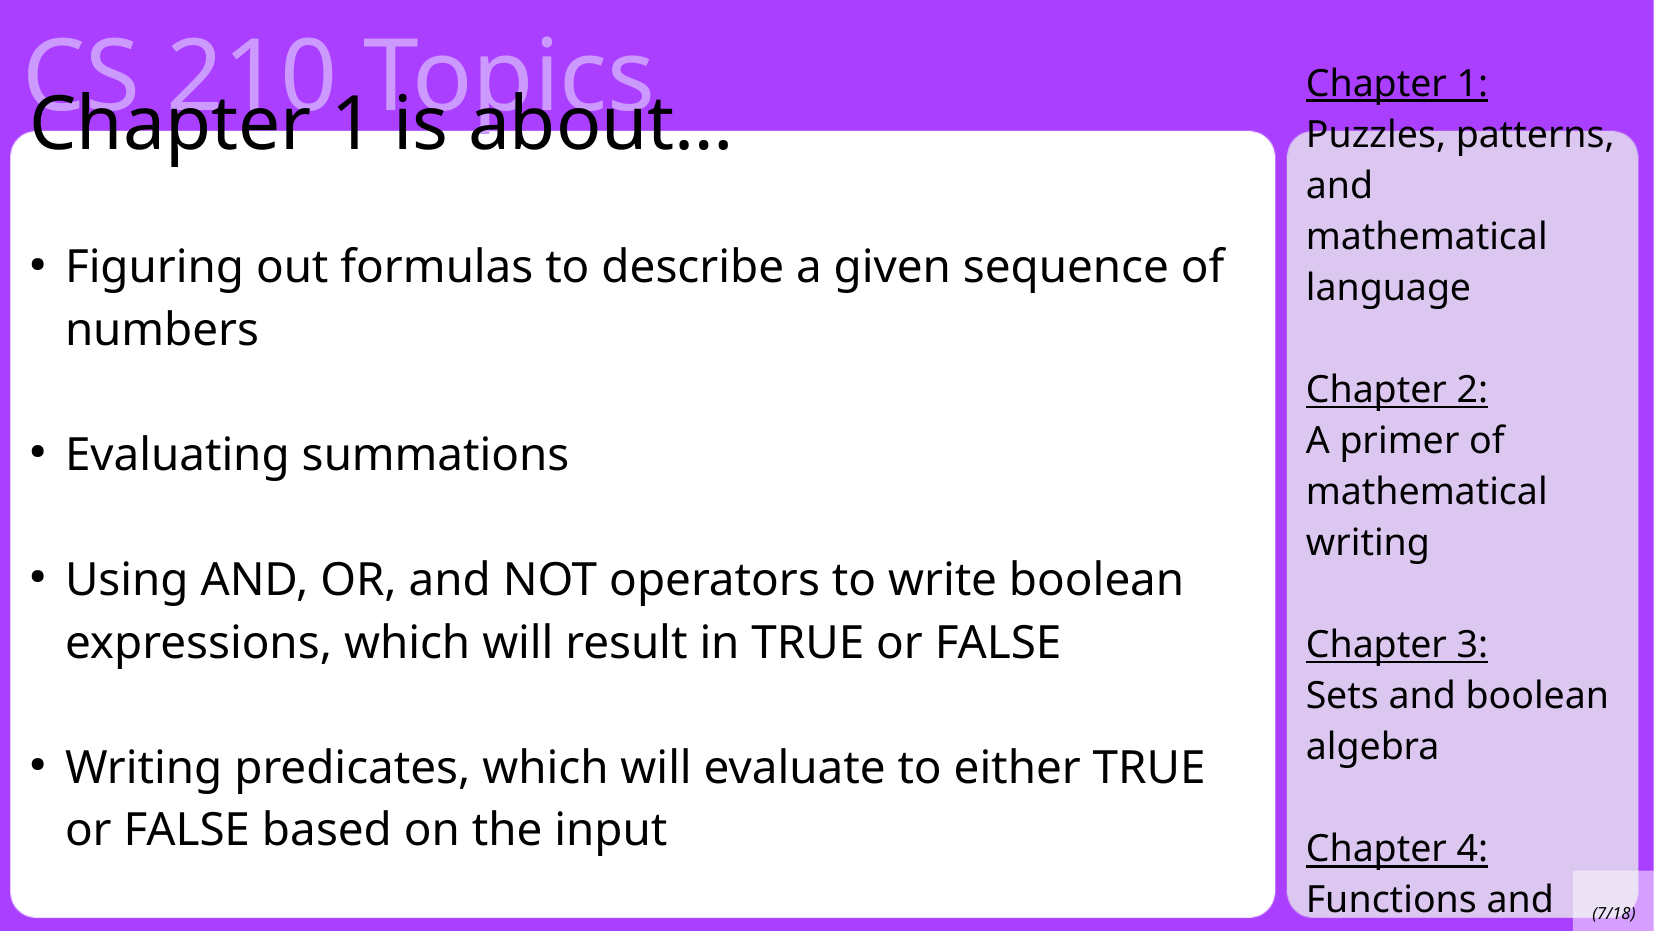

# CS 210 Topics
Chapter 1:
Puzzles, patterns, and mathematical language
Chapter 2:
A primer of mathematical writing
Chapter 3:
Sets and boolean algebra
Chapter 4: Functions and relations
Chapter 1 is about…
Figuring out formulas to describe a given sequence of numbers
Evaluating summations
Using AND, OR, and NOT operators to write boolean expressions, which will result in TRUE or FALSE
Writing predicates, which will evaluate to either TRUE or FALSE based on the input
Writing implications (“If-then” statements)